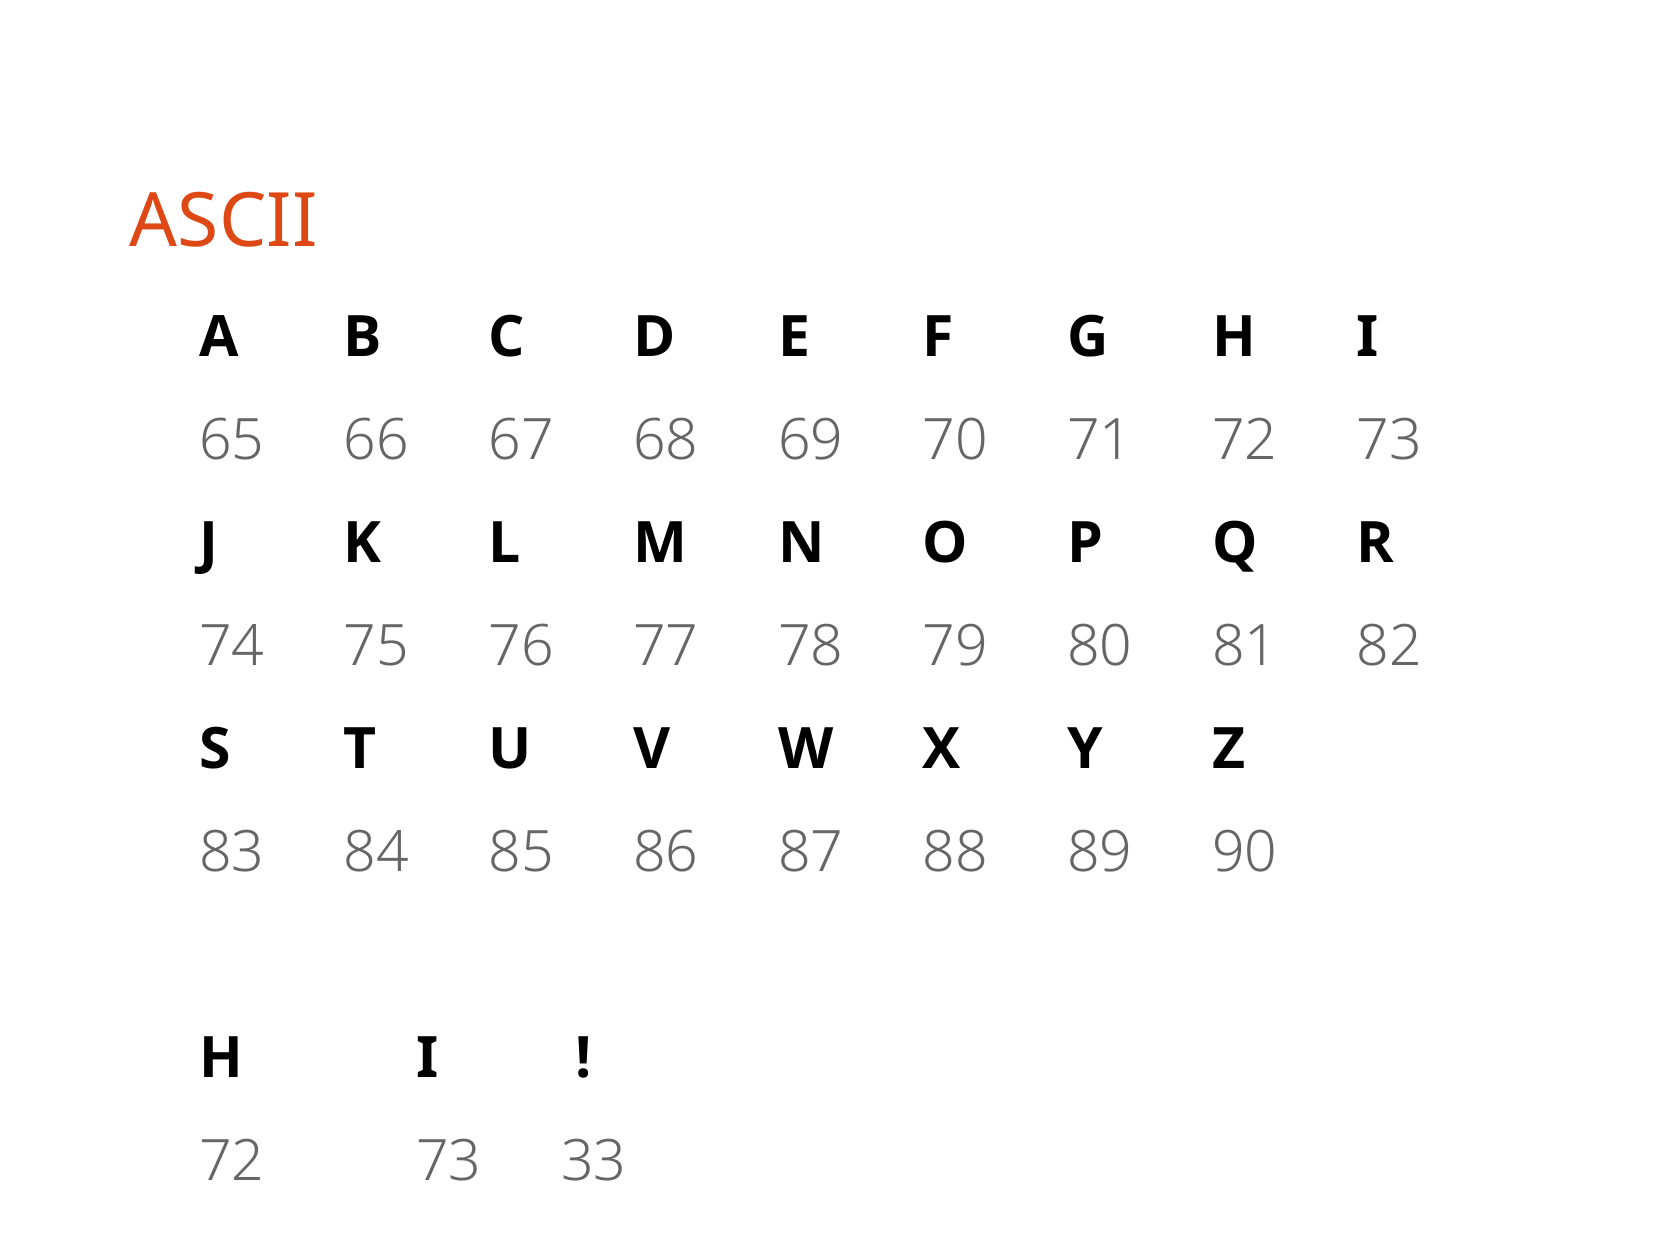

# ASCII
A		B		C		D		E		F		G		H		I
65		66		67		68		69		70		71		72		73
J		K		L		M		N		O		P		Q		R
74		75		76		77		78		79		80		81		82
S		T		U		V		W		X		Y		Z
83		84		85		86		87		88		89		90
H			I		 !
72			73		33